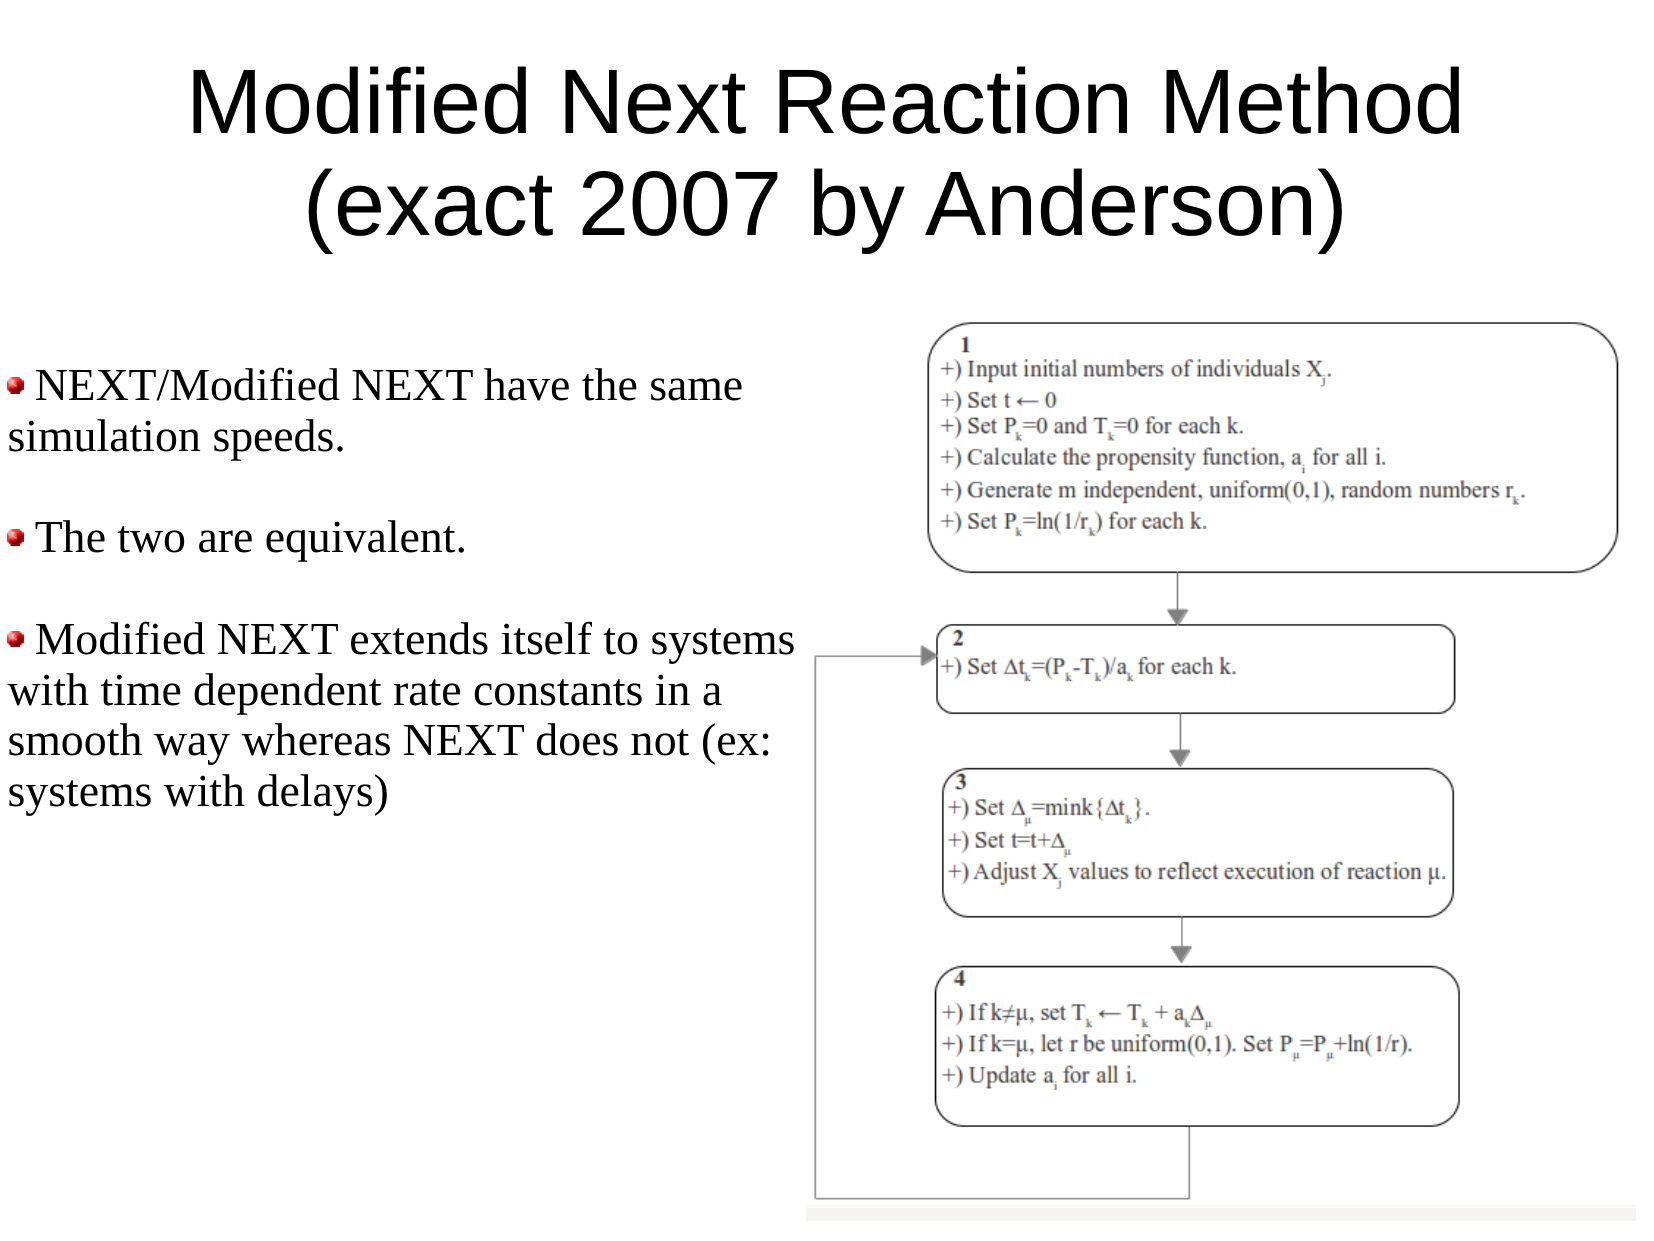

# Modified Next Reaction Method (exact 2007 by Anderson)
 NEXT/Modified NEXT have the same simulation speeds.
 The two are equivalent.
 Modified NEXT extends itself to systems with time dependent rate constants in a smooth way whereas NEXT does not (ex: systems with delays)